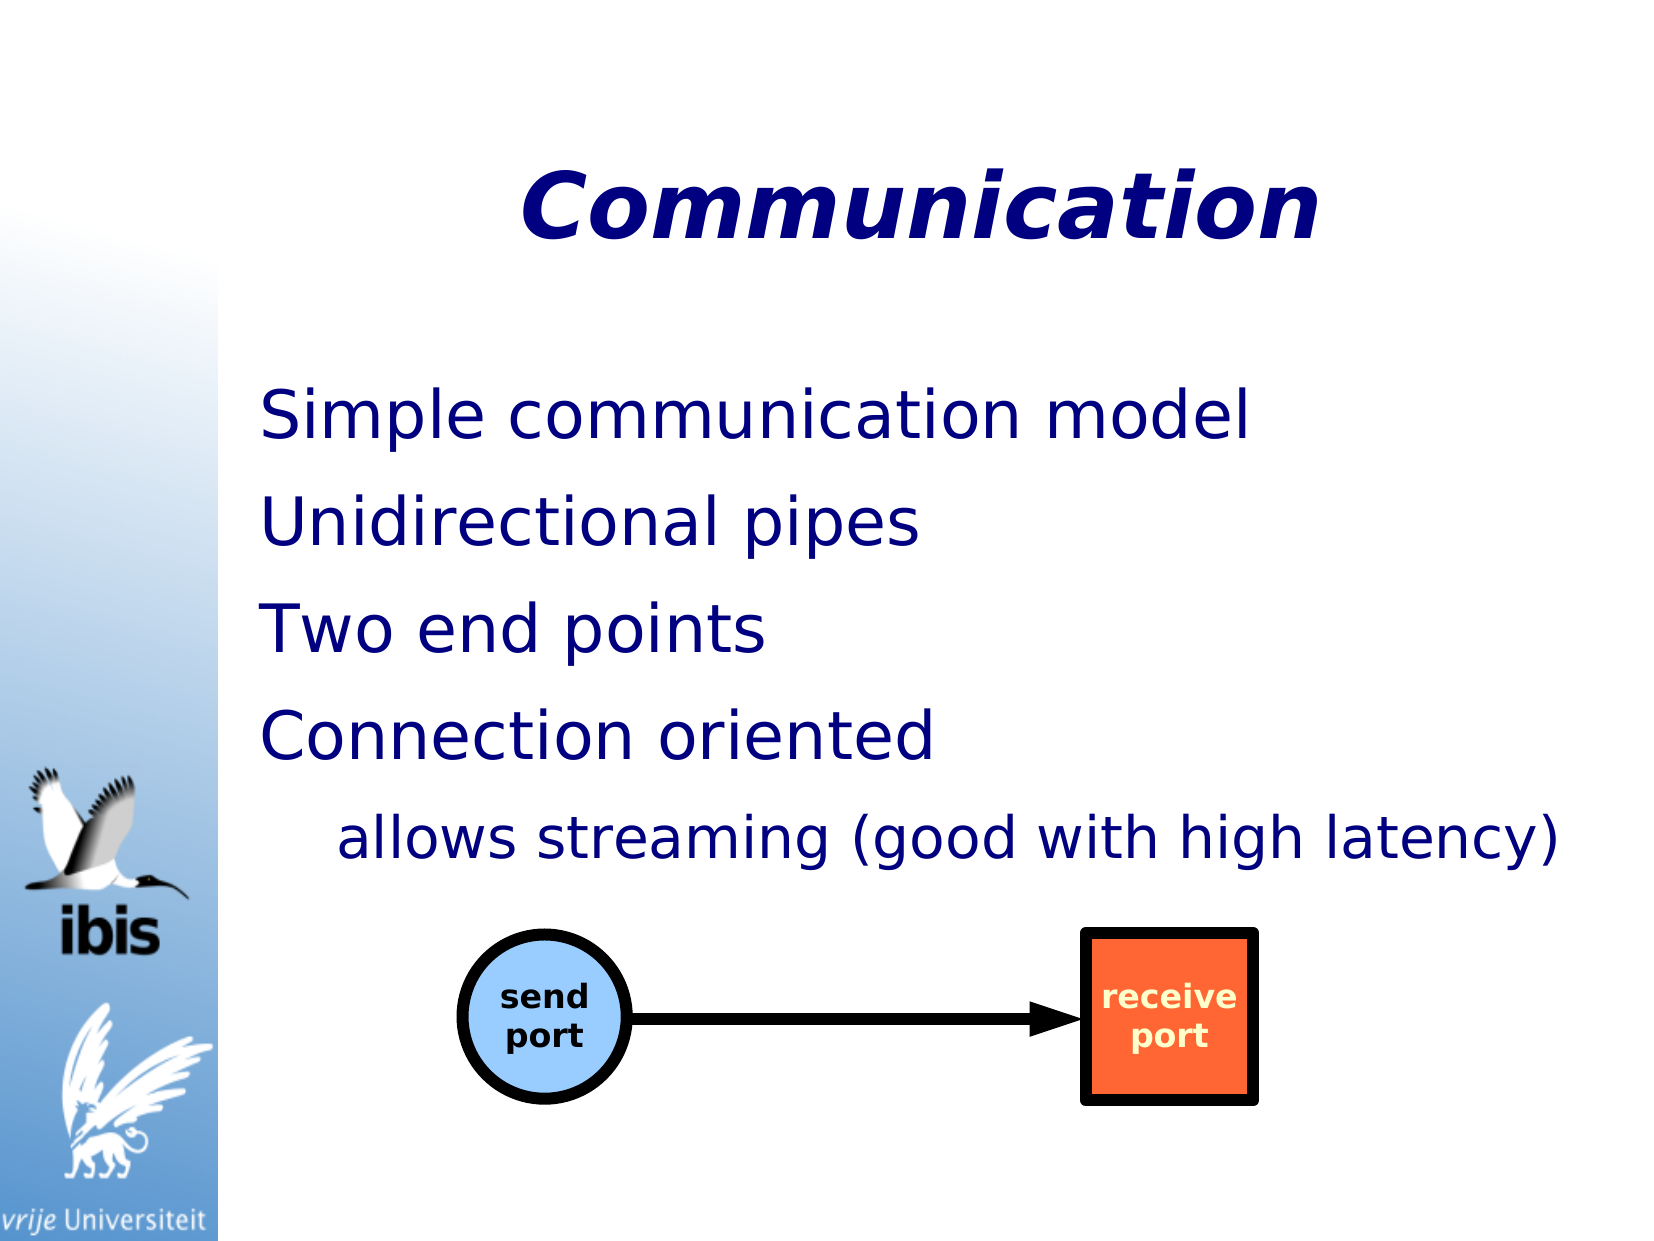

# Communication
Simple communication model
Unidirectional pipes
Two end points
Connection oriented
allows streaming (good with high latency)
receive
port
send
port